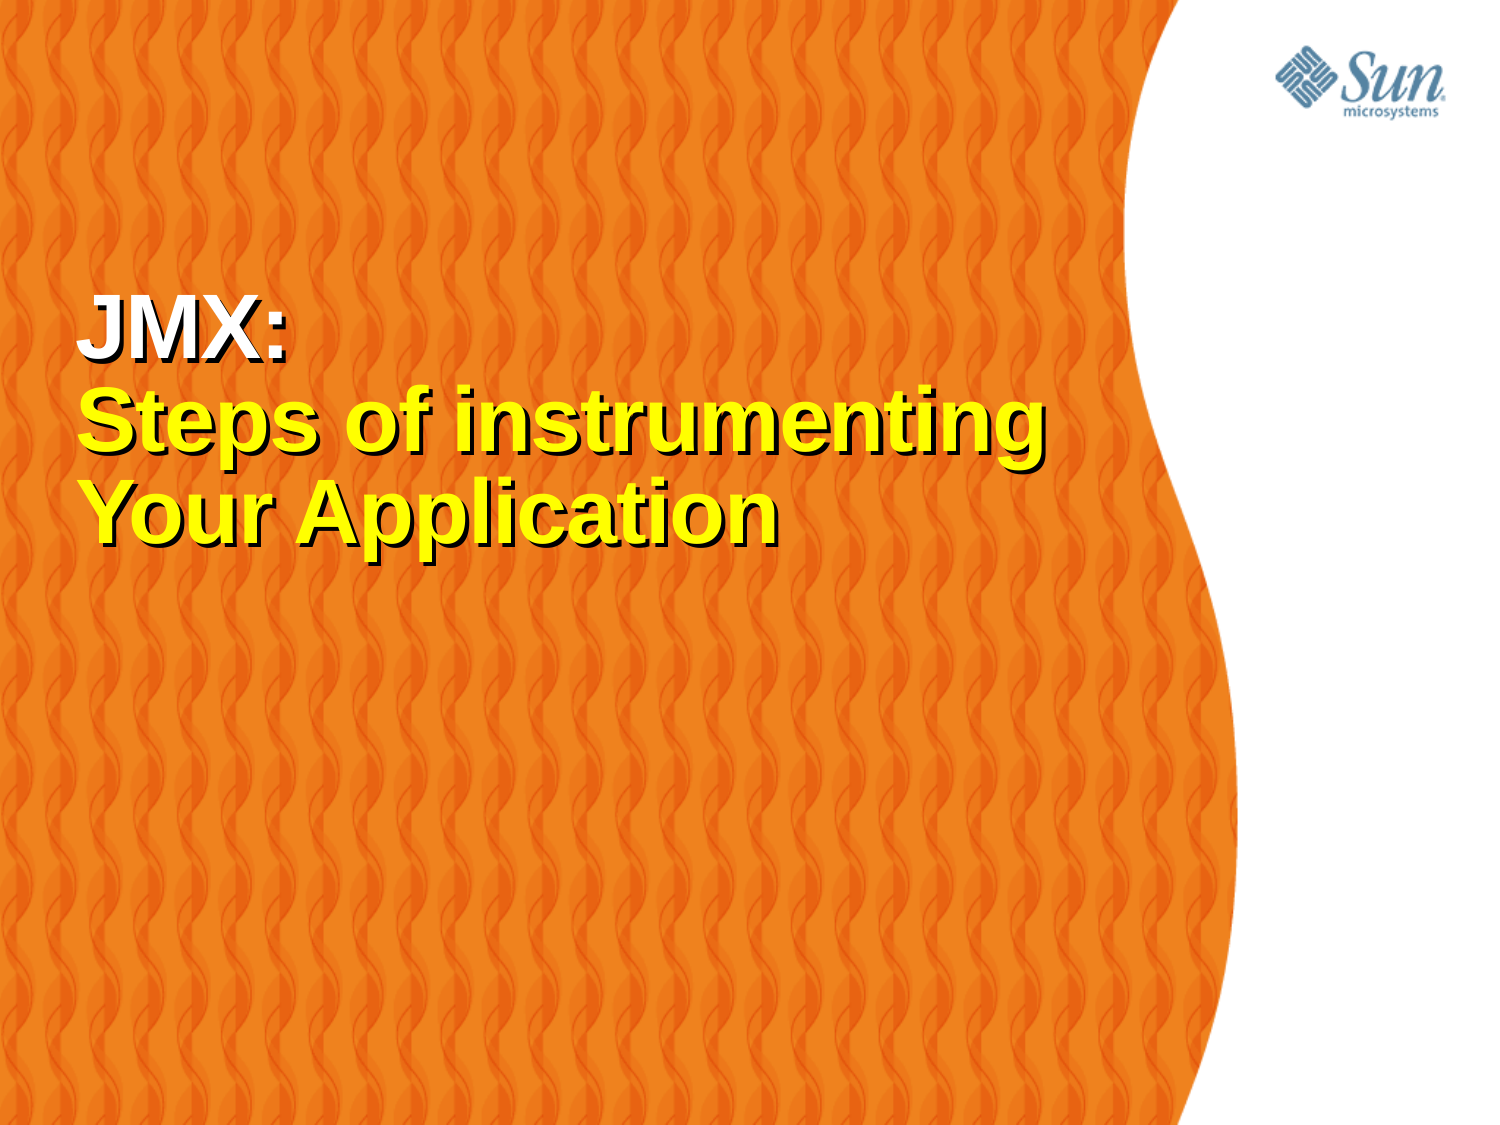

# JMX: Steps of instrumenting Your Application